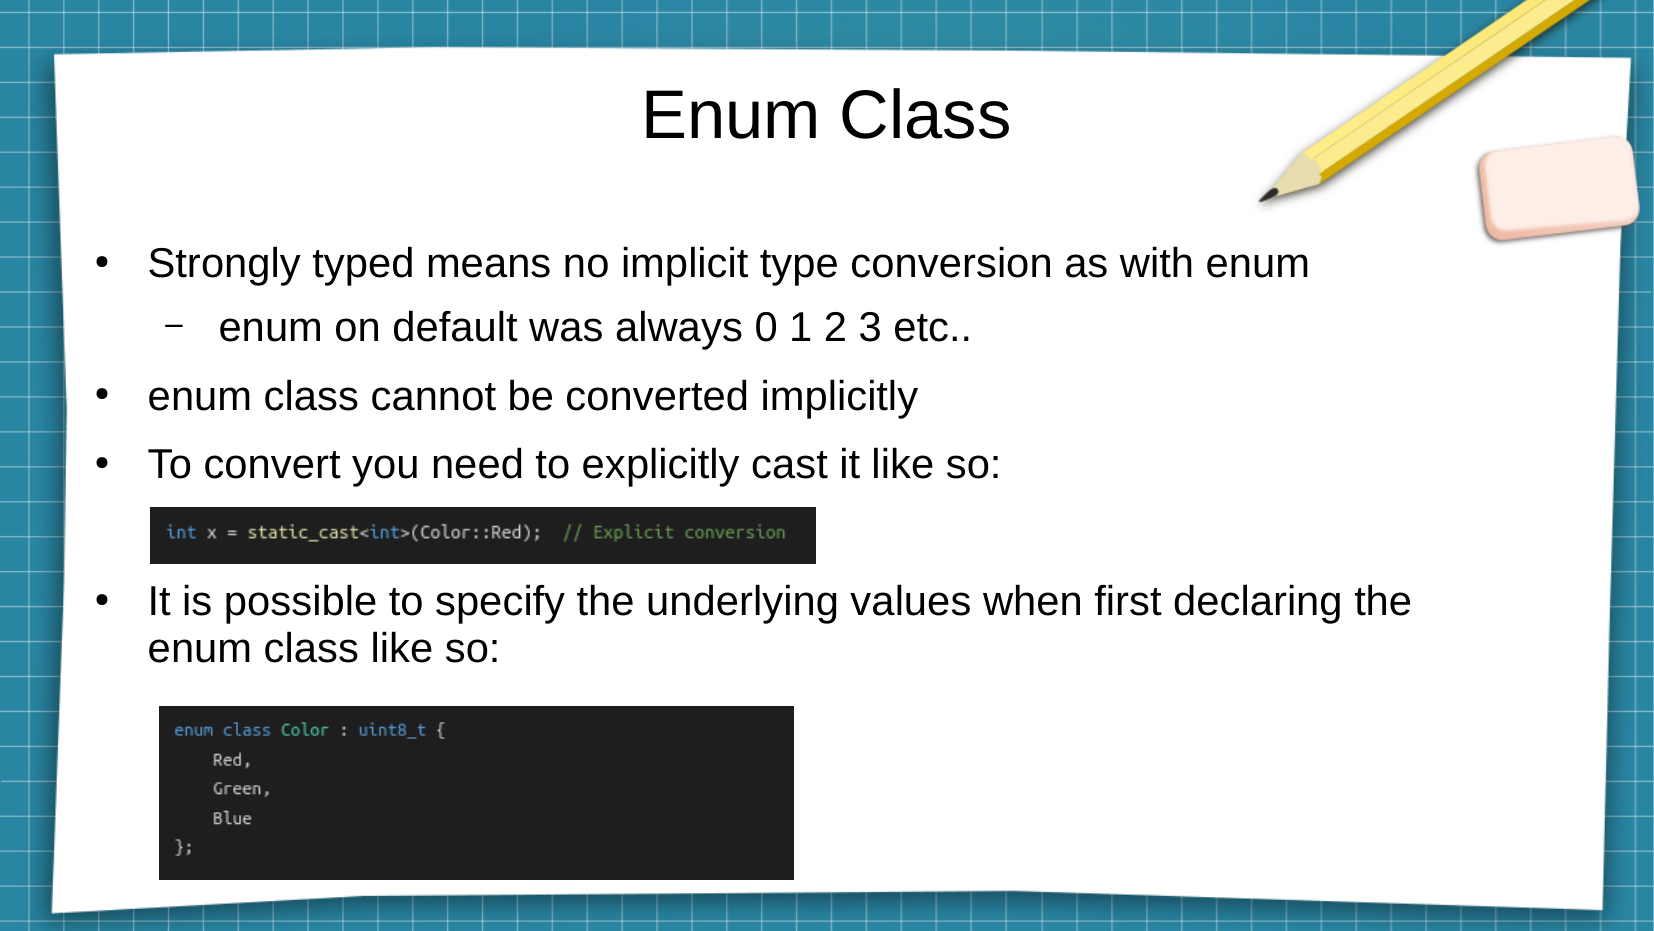

# Enum Class
Strongly typed means no implicit type conversion as with enum
enum on default was always 0 1 2 3 etc..
enum class cannot be converted implicitly
To convert you need to explicitly cast it like so:
It is possible to specify the underlying values when first declaring the enum class like so: